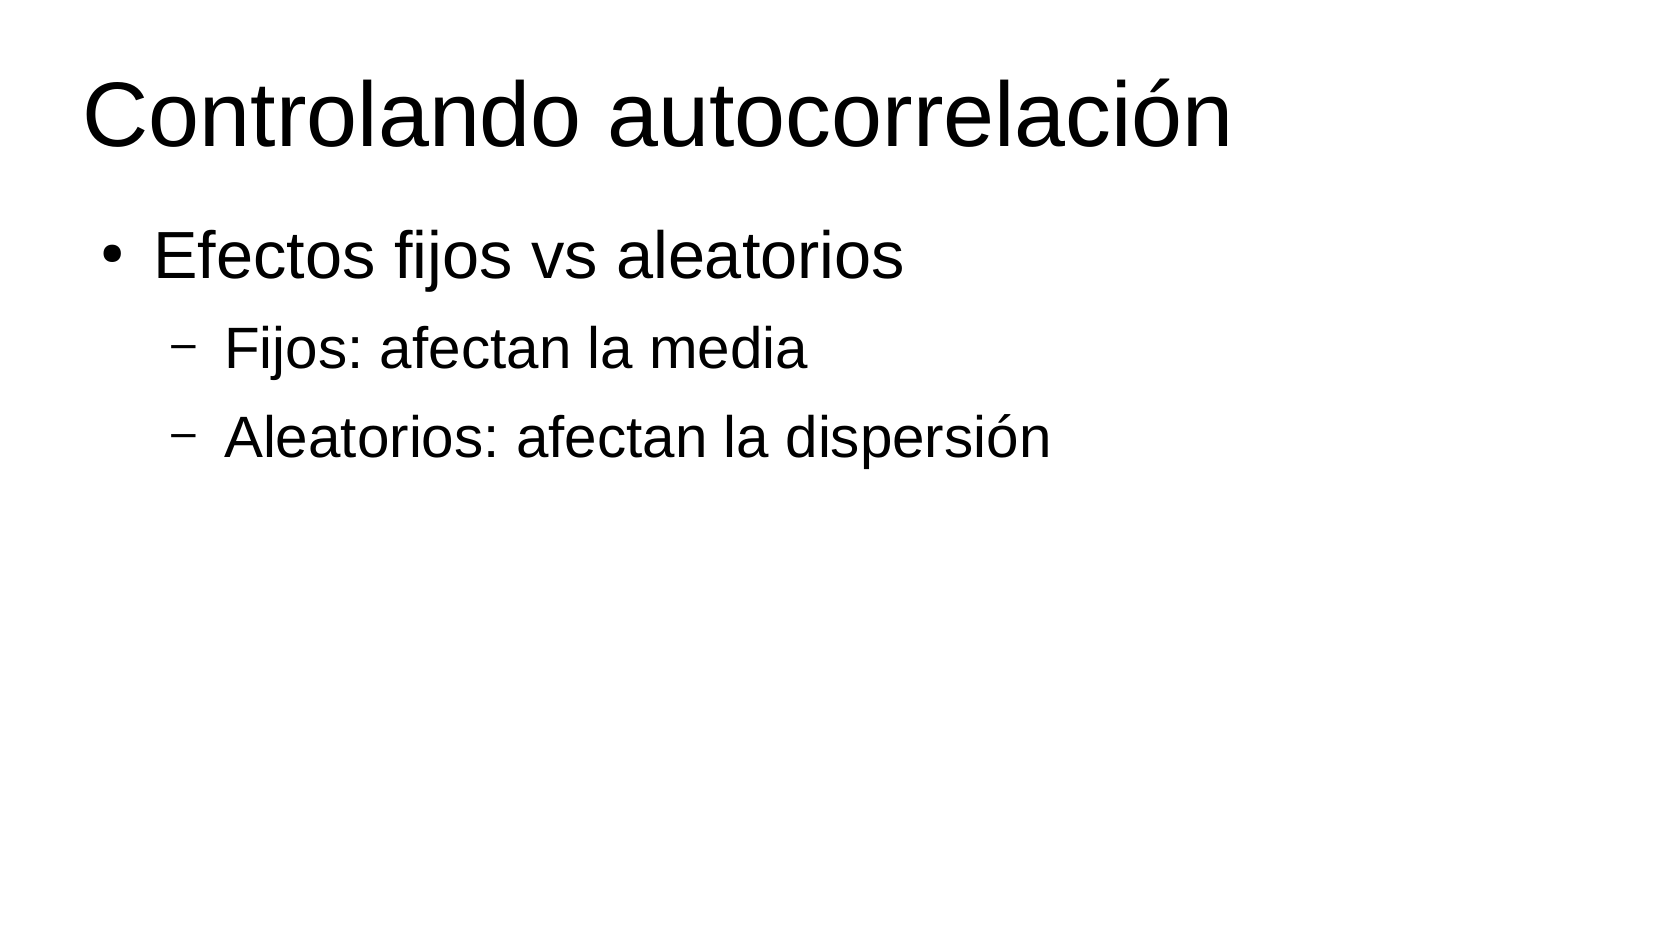

# Controlando autocorrelación
Efectos fijos vs aleatorios
Fijos: afectan la media
Aleatorios: afectan la dispersión